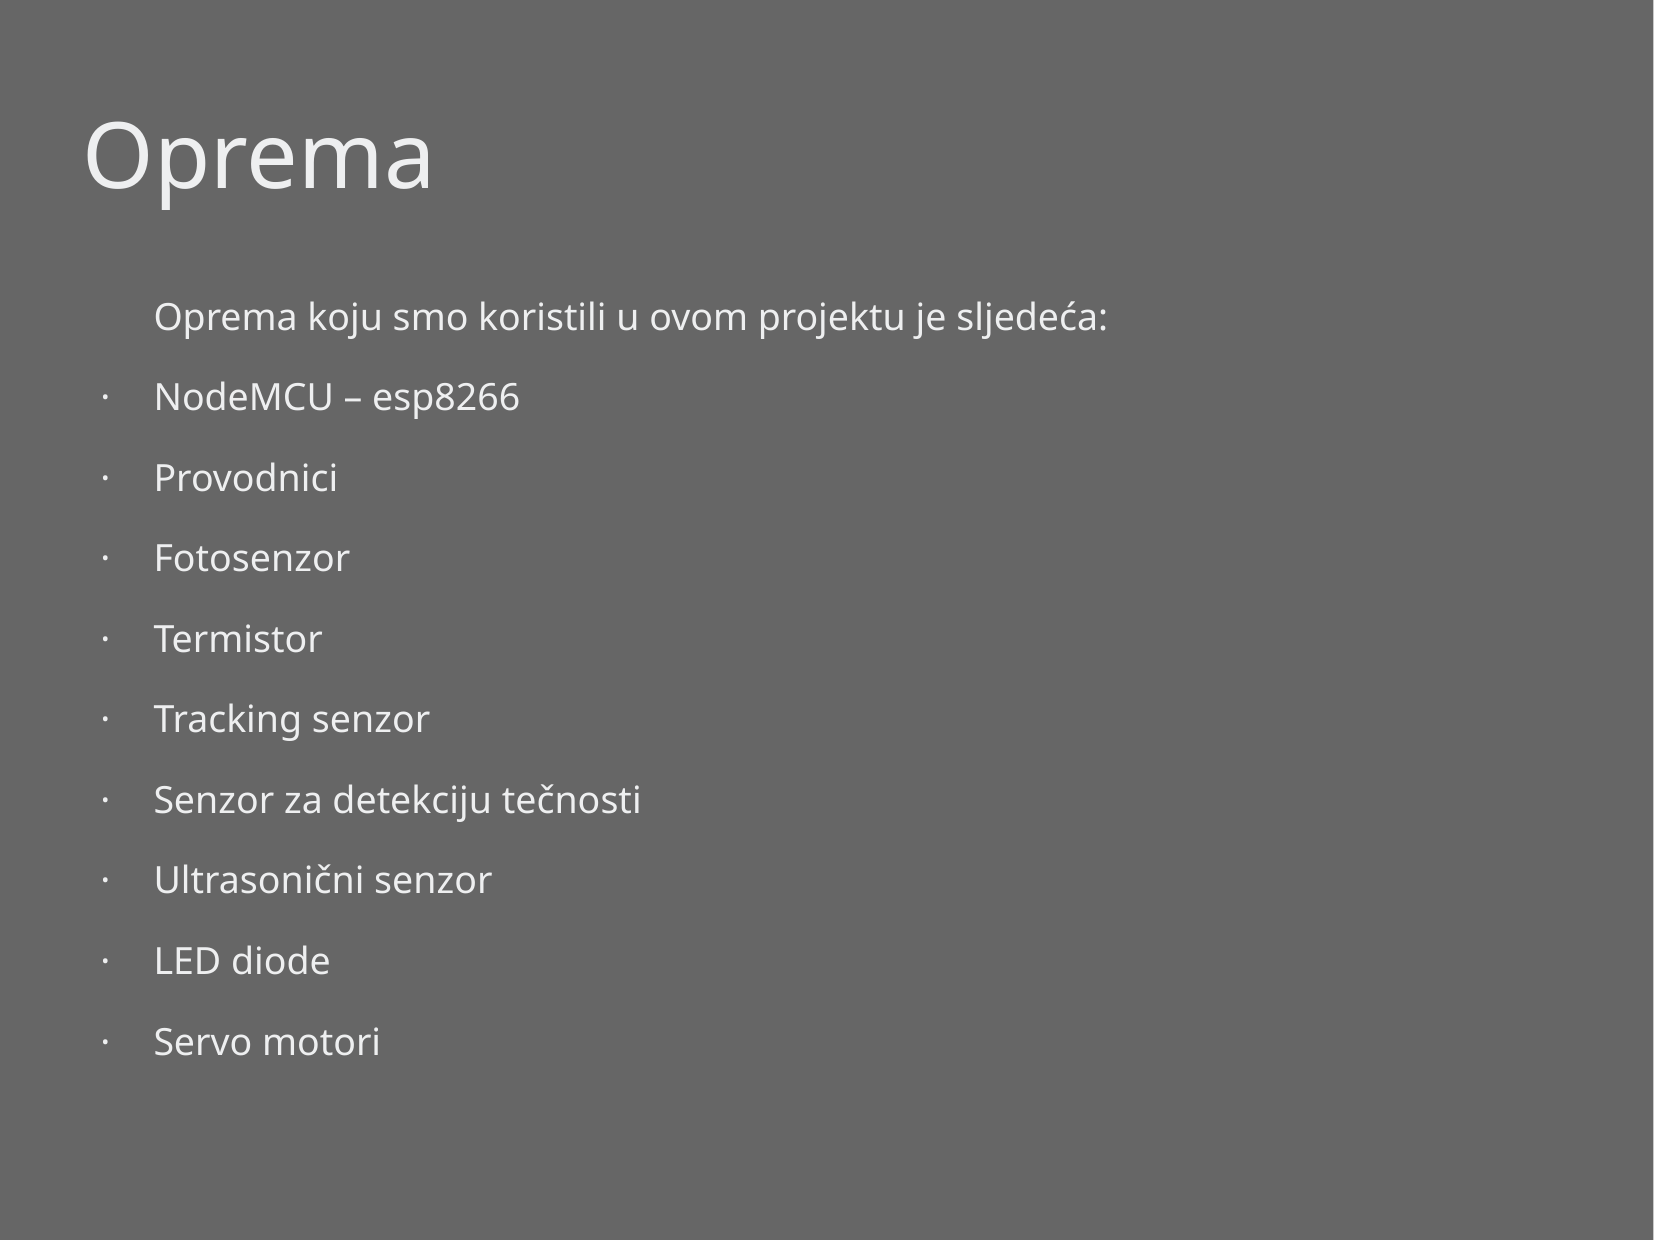

# Oprema
Oprema koju smo koristili u ovom projektu je sljedeća:
NodeMCU – esp8266
Provodnici
Fotosenzor
Termistor
Tracking senzor
Senzor za detekciju tečnosti
Ultrasonični senzor
LED diode
Servo motori